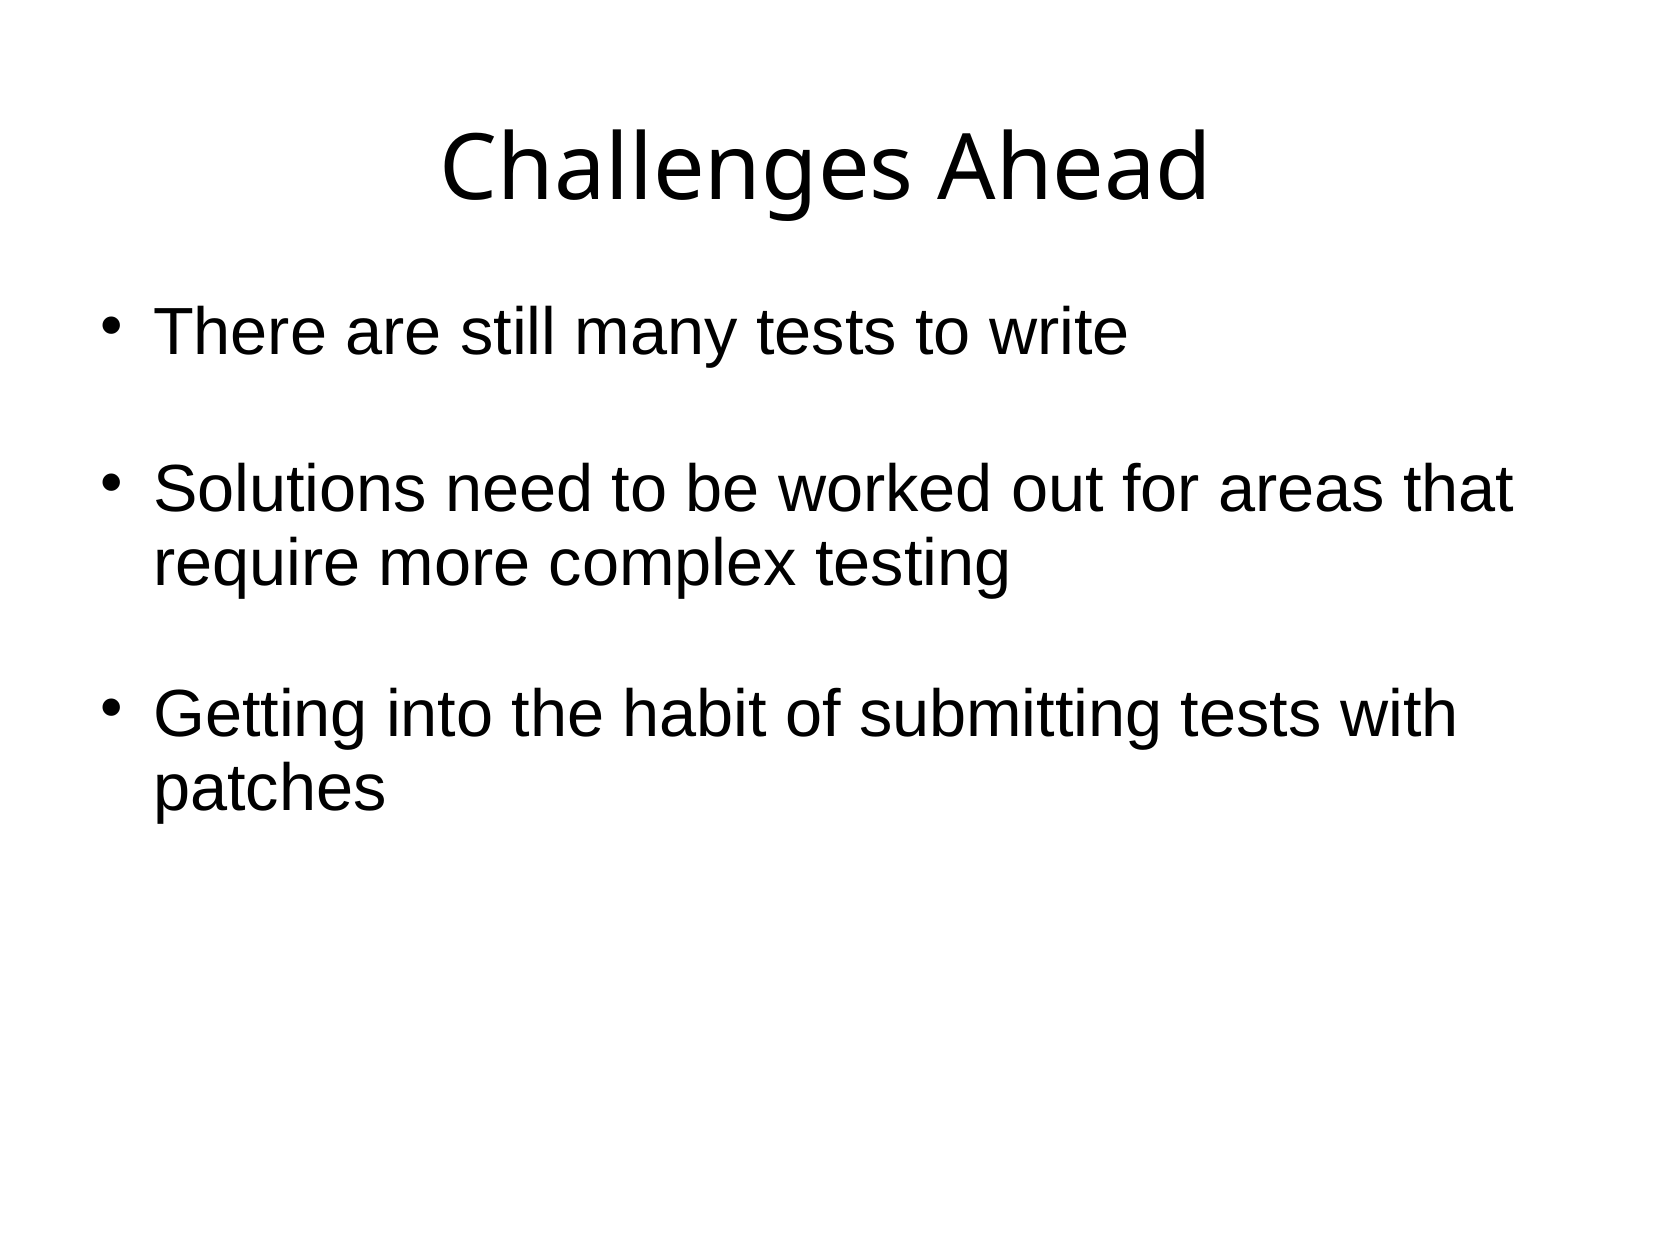

# Challenges Ahead
There are still many tests to write
Solutions need to be worked out for areas that require more complex testing
Getting into the habit of submitting tests with patches